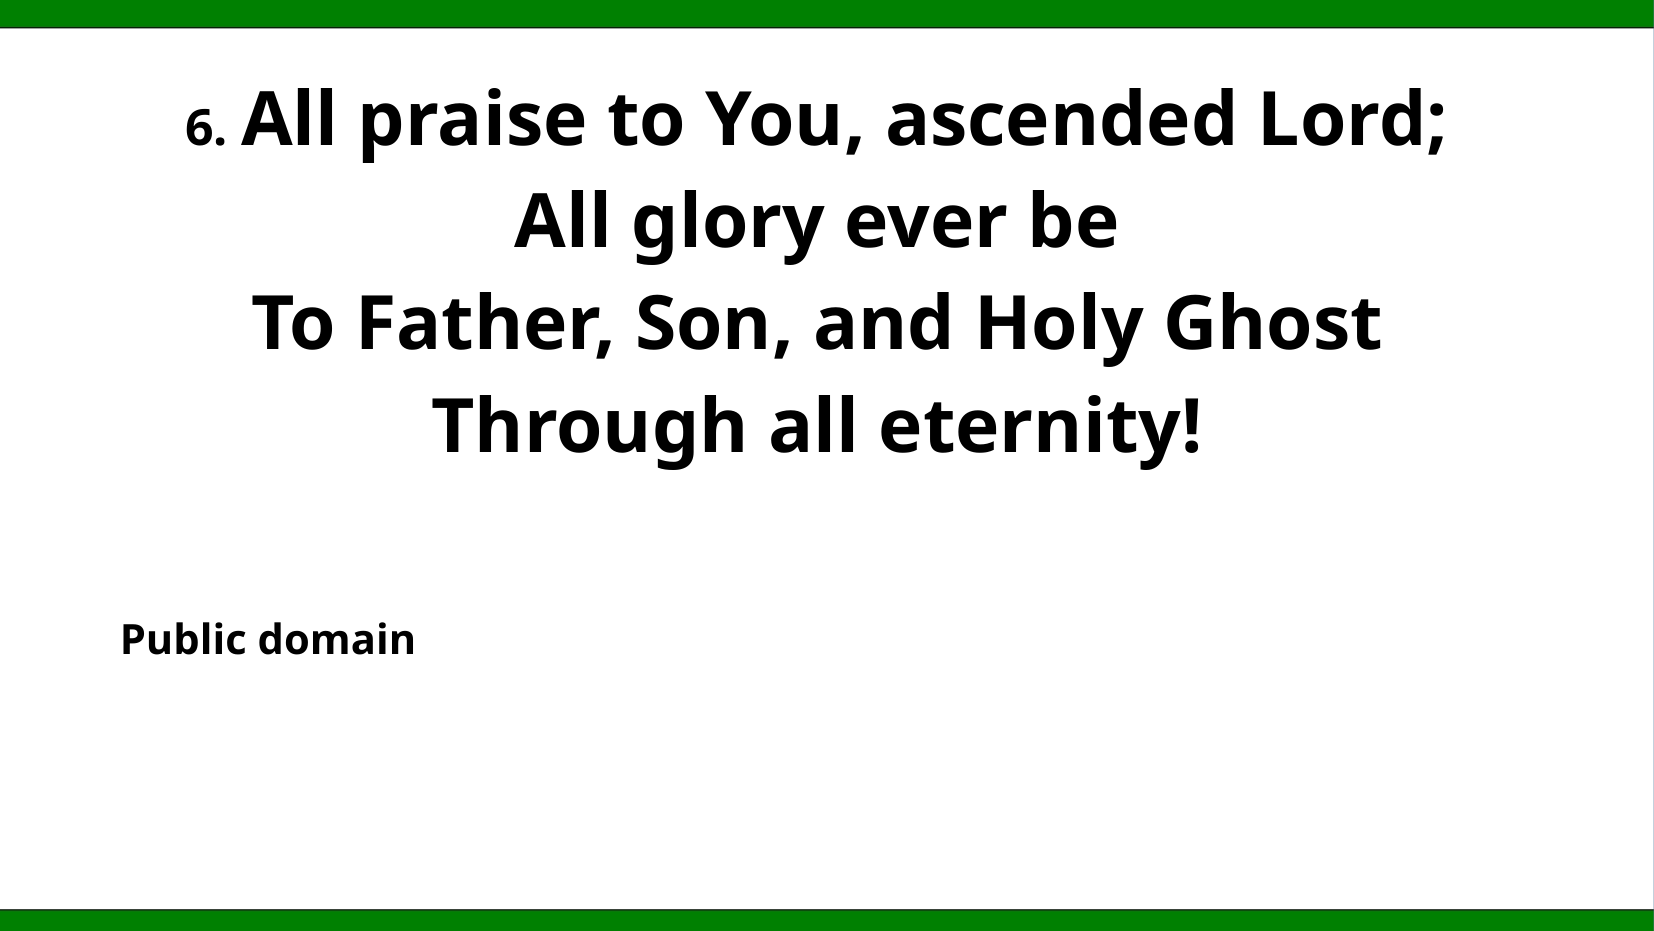

6. All praise to You, ascended Lord;
All glory ever be
To Father, Son, and Holy Ghost
Through all eternity!
Public domain